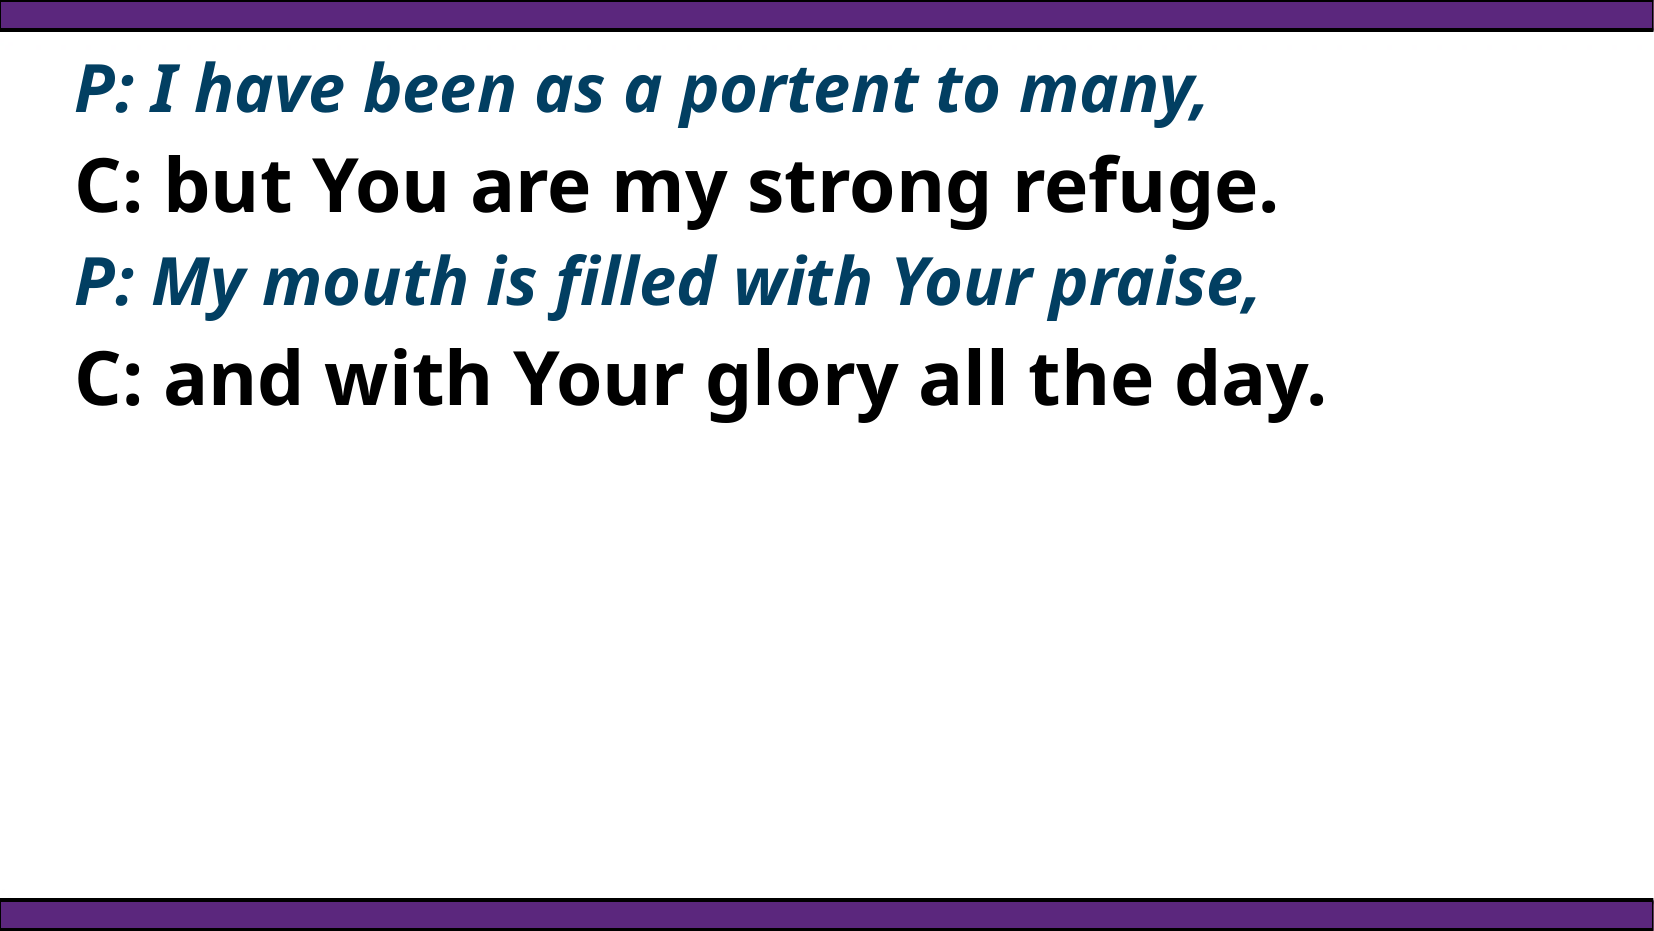

P: I have been as a portent to many,
C: but You are my strong refuge.
P: My mouth is filled with Your praise,
C: and with Your glory all the day.